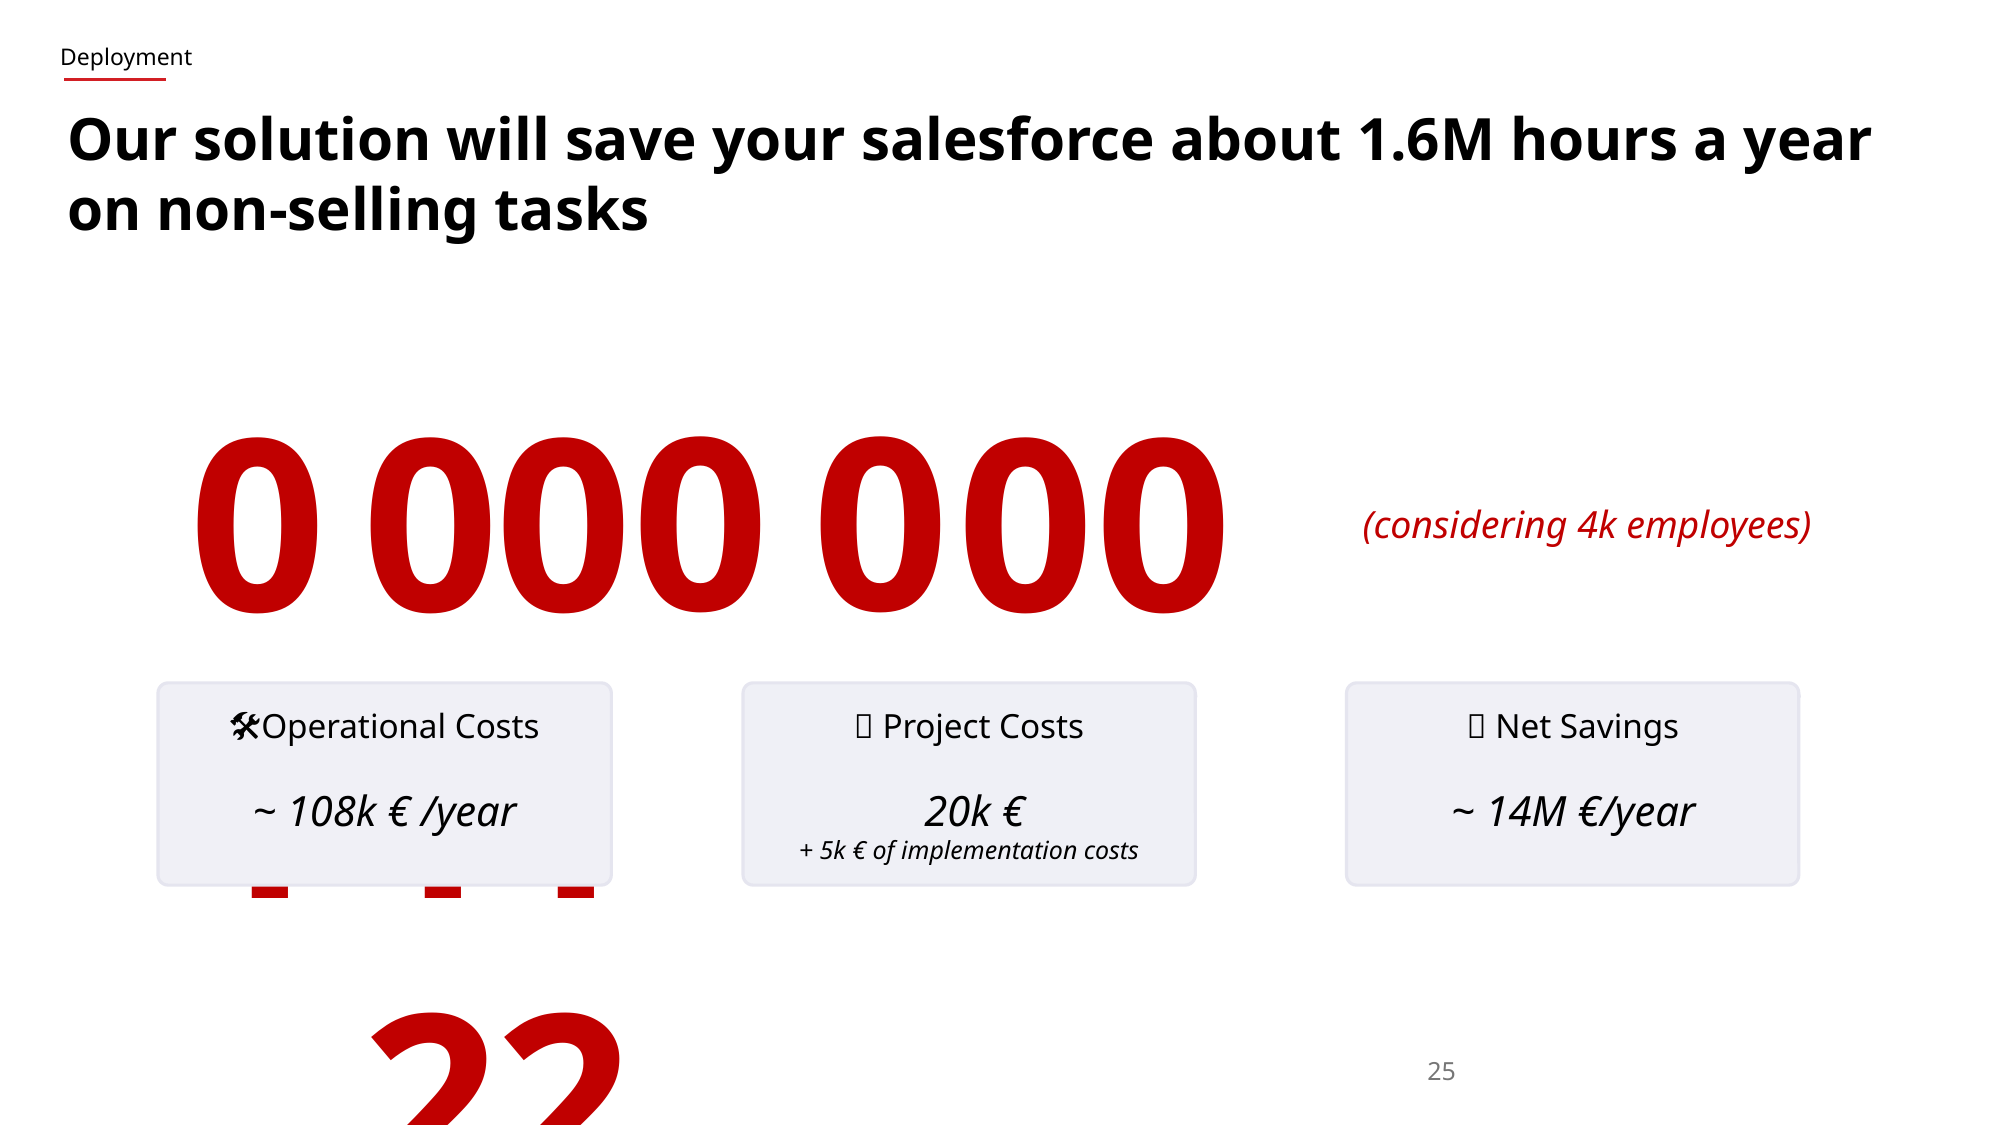

Deployment
Our solution will save your salesforce about 1.6M hours a year on non-selling tasks
h
0
0
01
01
2
3
4
5
6
0
1
2
3
4
0
0
(considering 4k employees)
🛠️Operational Costs
~ 108k € /year
🚀 Project Costs
 20k €
+ 5k € of implementation costs
💶 Net Savings
~ 14M €/year